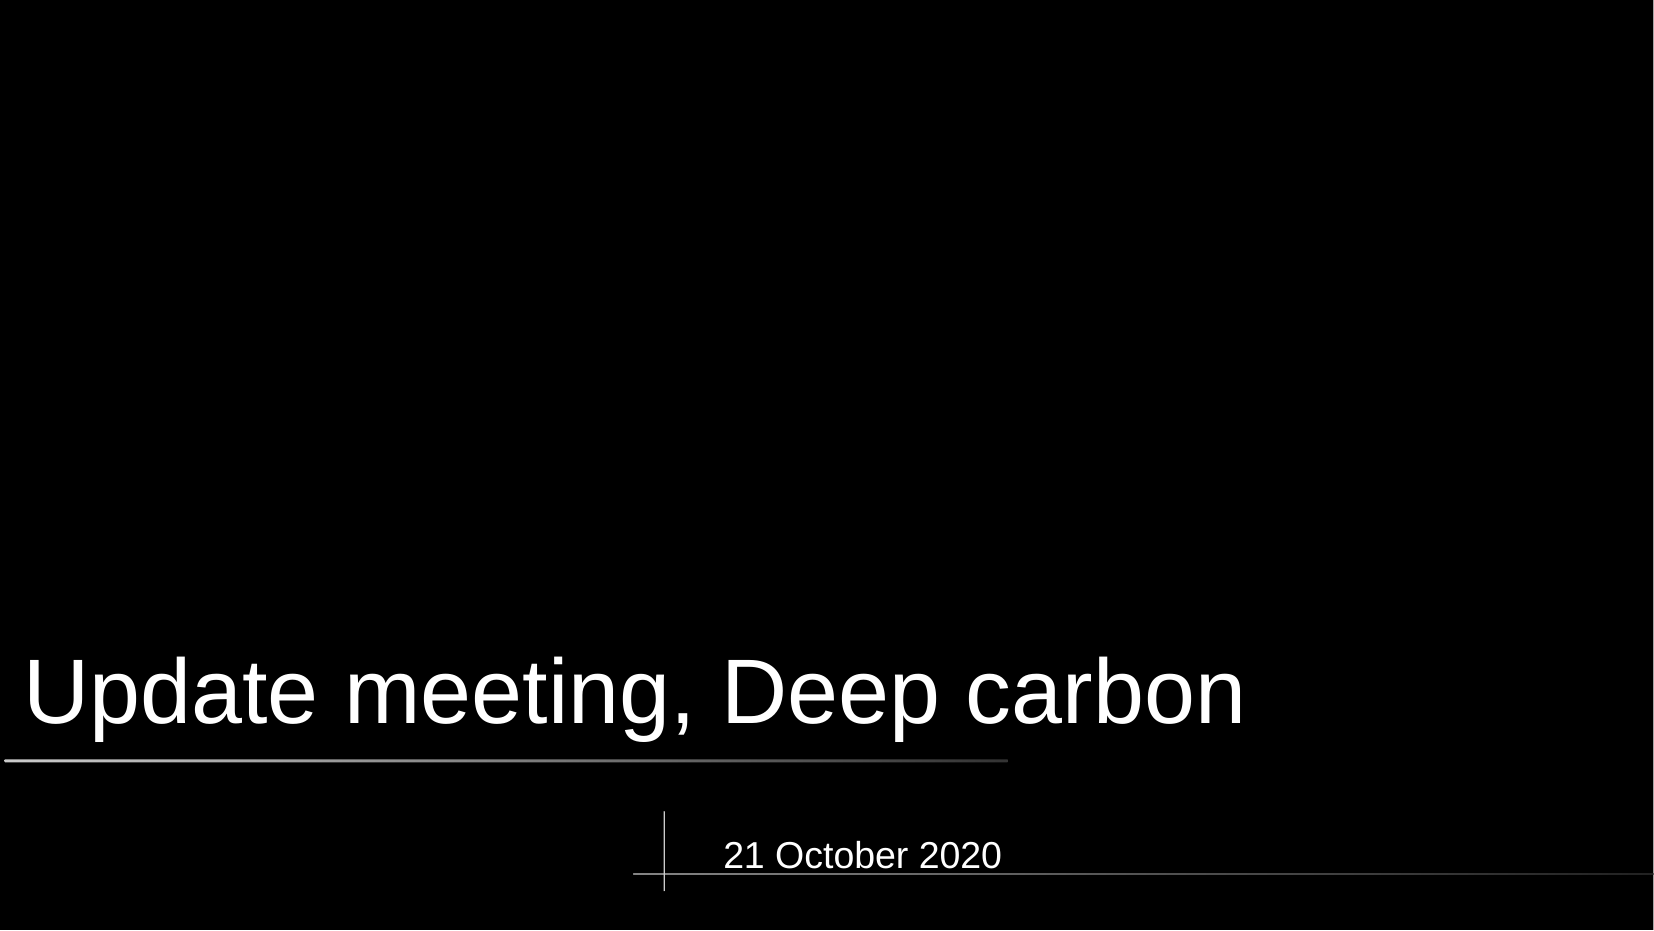

# Update meeting, Deep carbon
21 October 2020